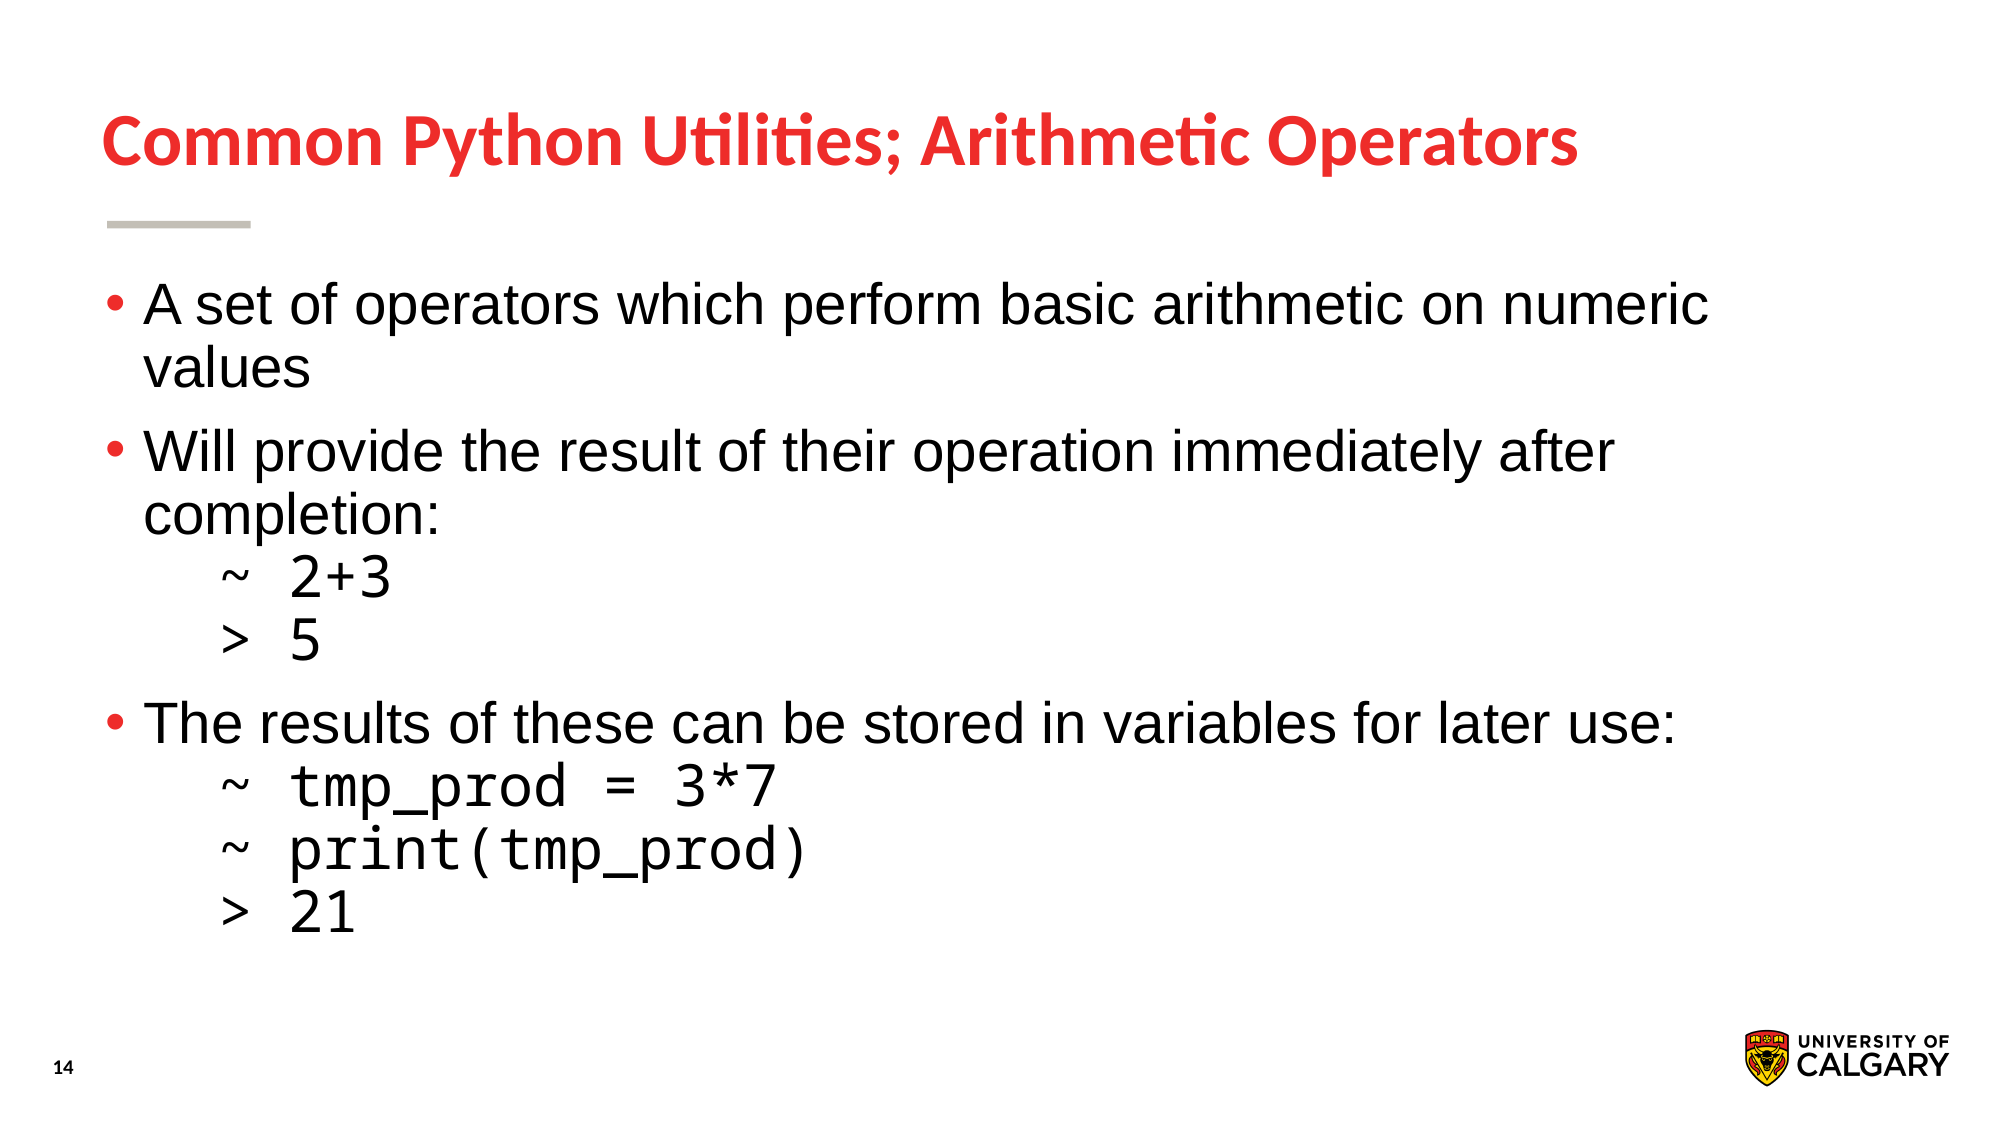

# Common Python Utilities; Arithmetic Operators
A set of operators which perform basic arithmetic on numeric values
Will provide the result of their operation immediately after completion:
	~ 2+3
	> 5
The results of these can be stored in variables for later use:
	~ tmp_prod = 3*7
	~ print(tmp_prod)
	> 21